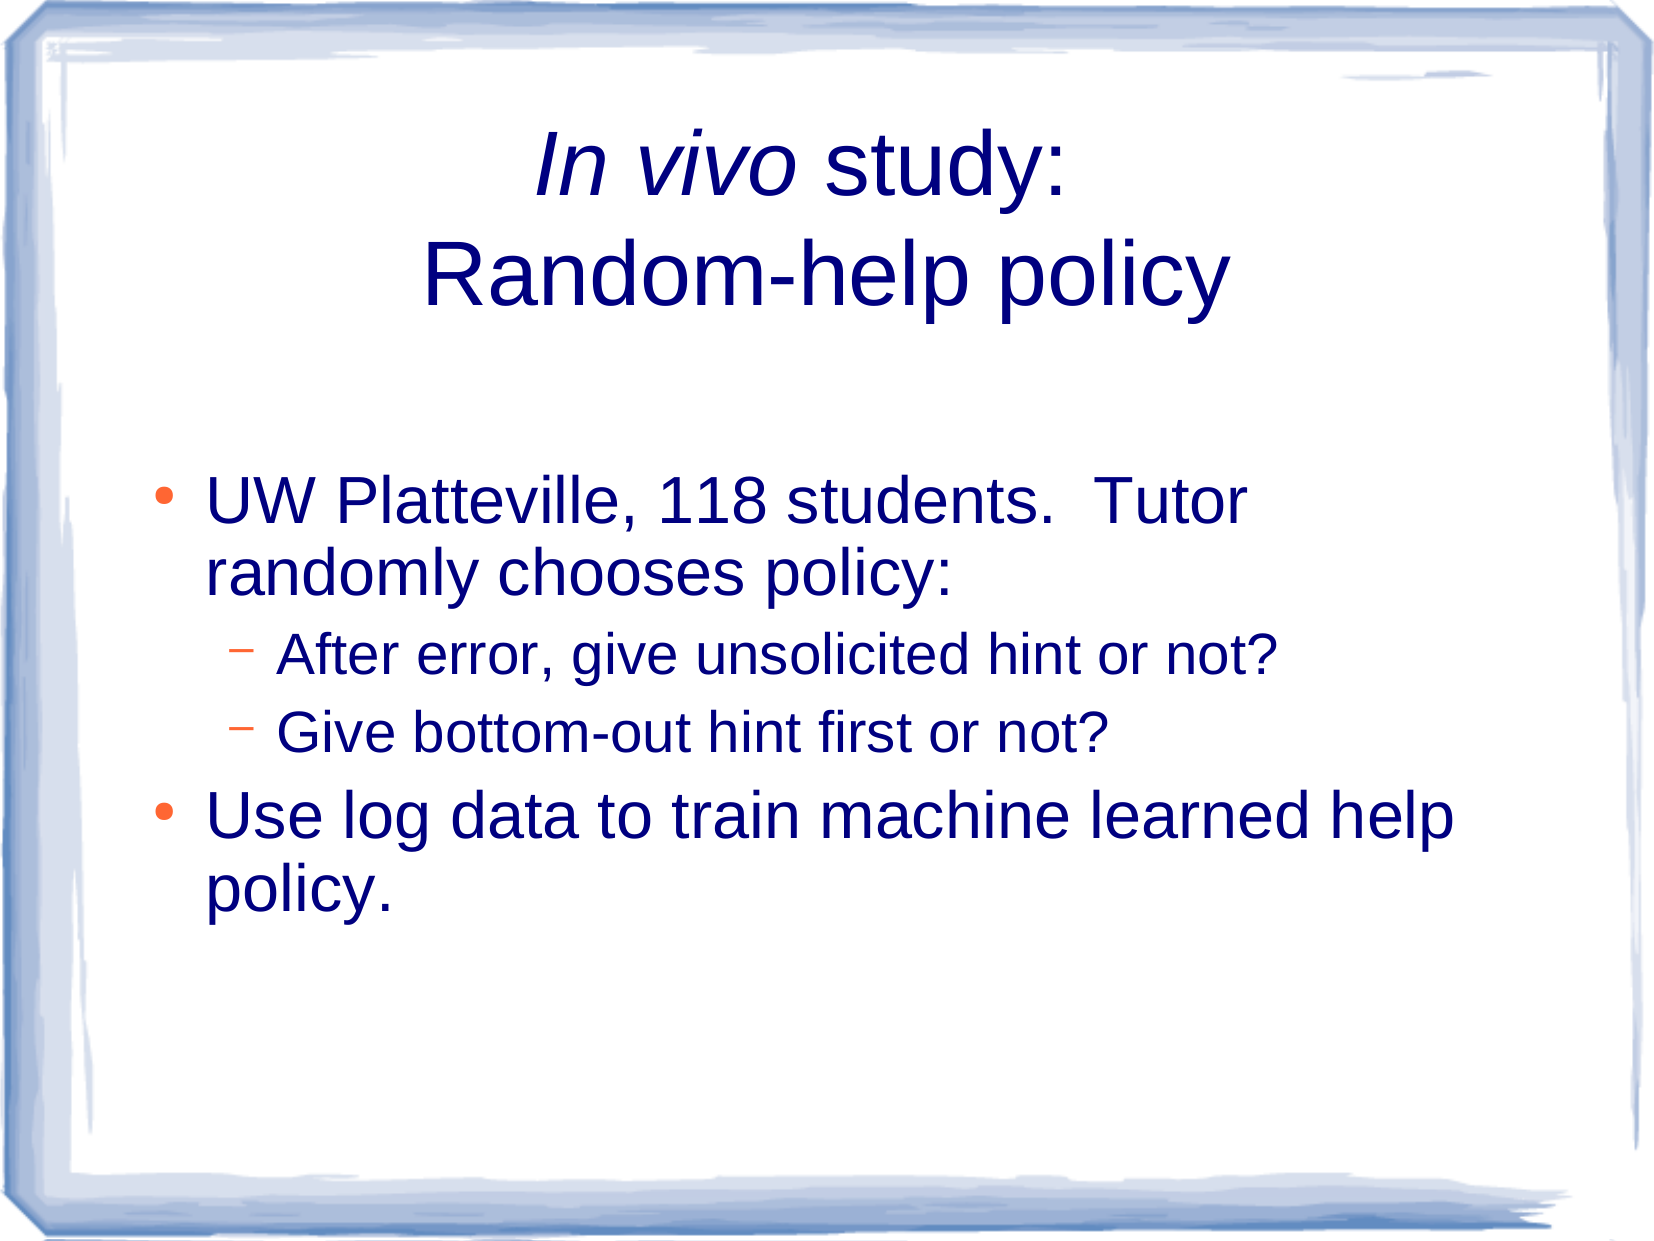

# In vivo study: Random-help policy
UW Platteville, 118 students. Tutor randomly chooses policy:
After error, give unsolicited hint or not?
Give bottom-out hint first or not?
Use log data to train machine learned help policy.